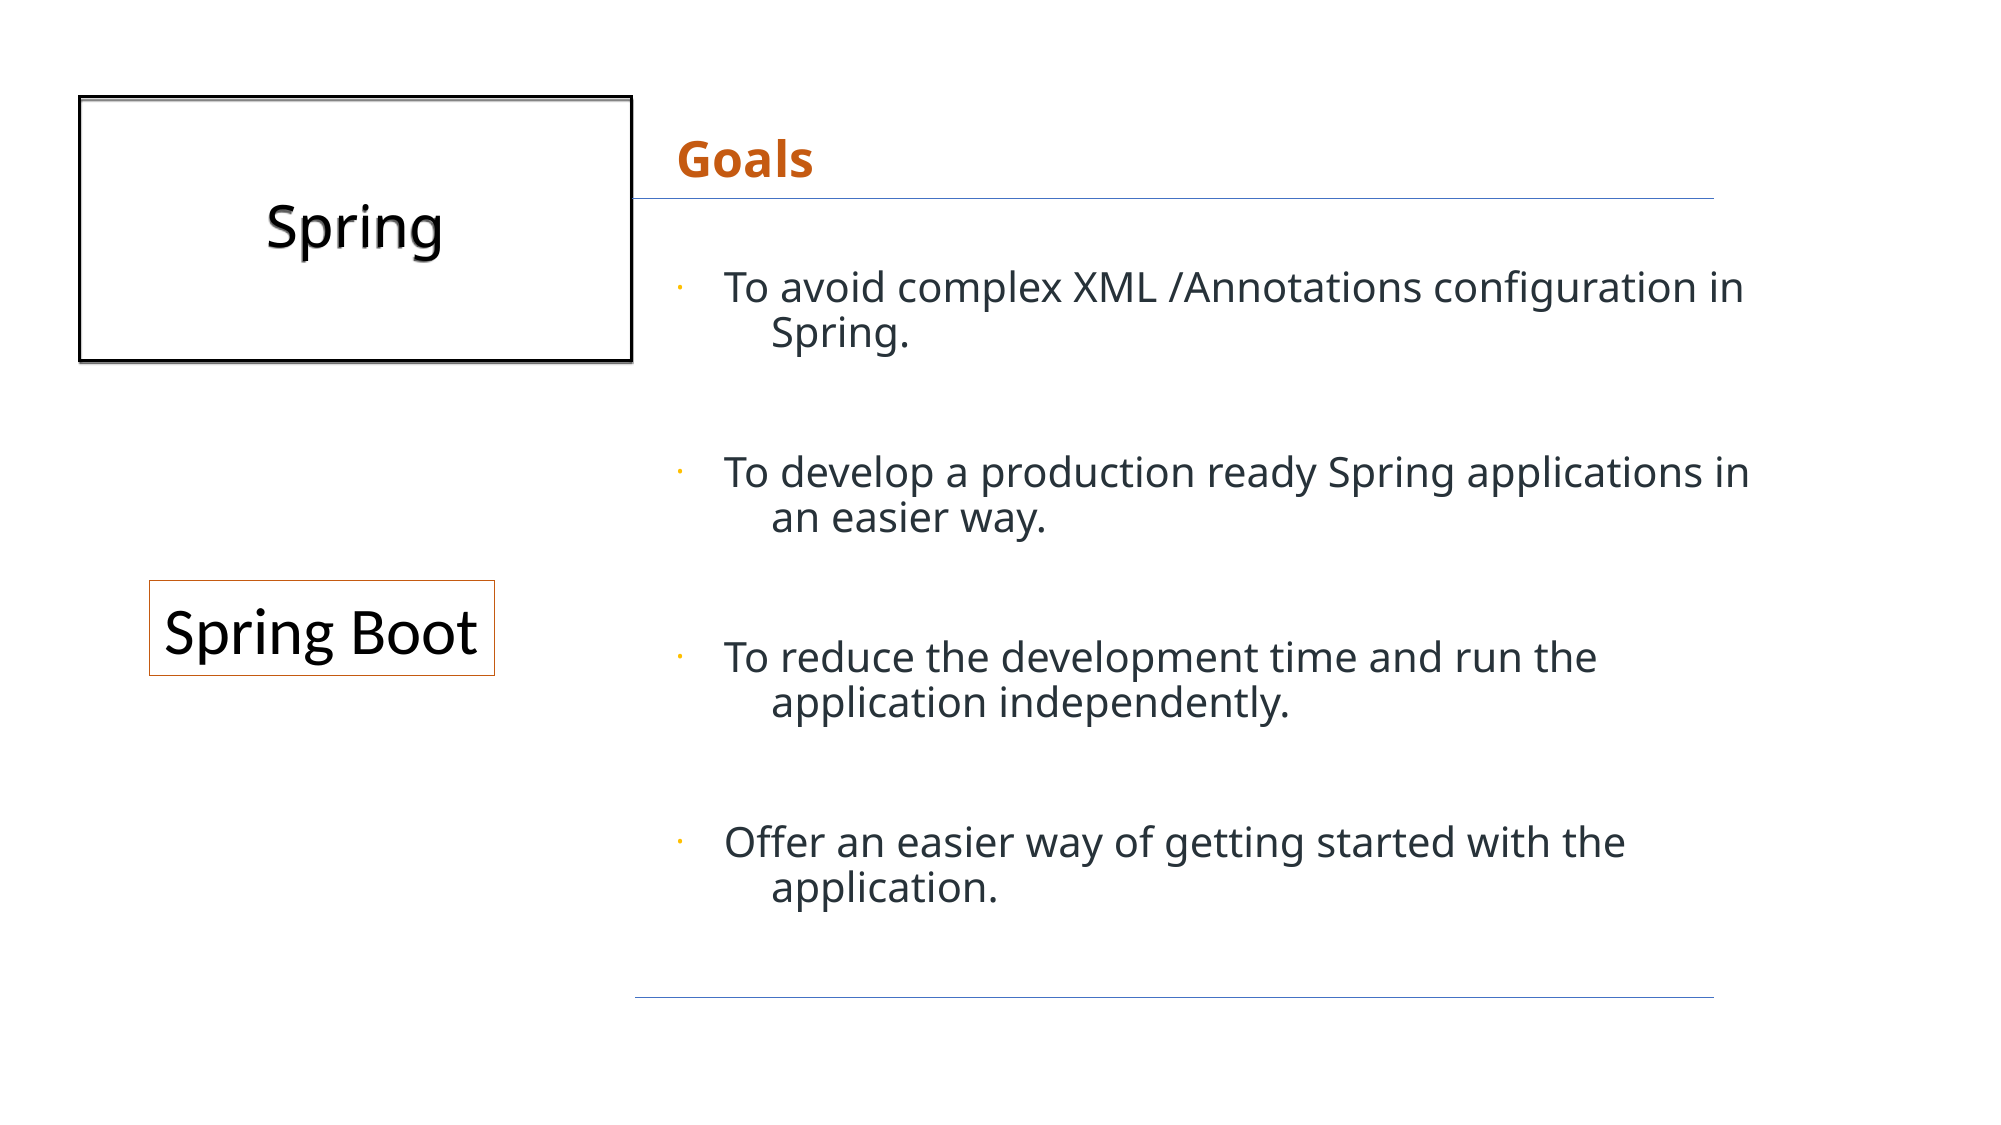

# Spring
Goals
To avoid complex XML /Annotations configuration in Spring.
To develop a production ready Spring applications in an easier way.
To reduce the development time and run the application independently.
Offer an easier way of getting started with the application.
Spring Boot